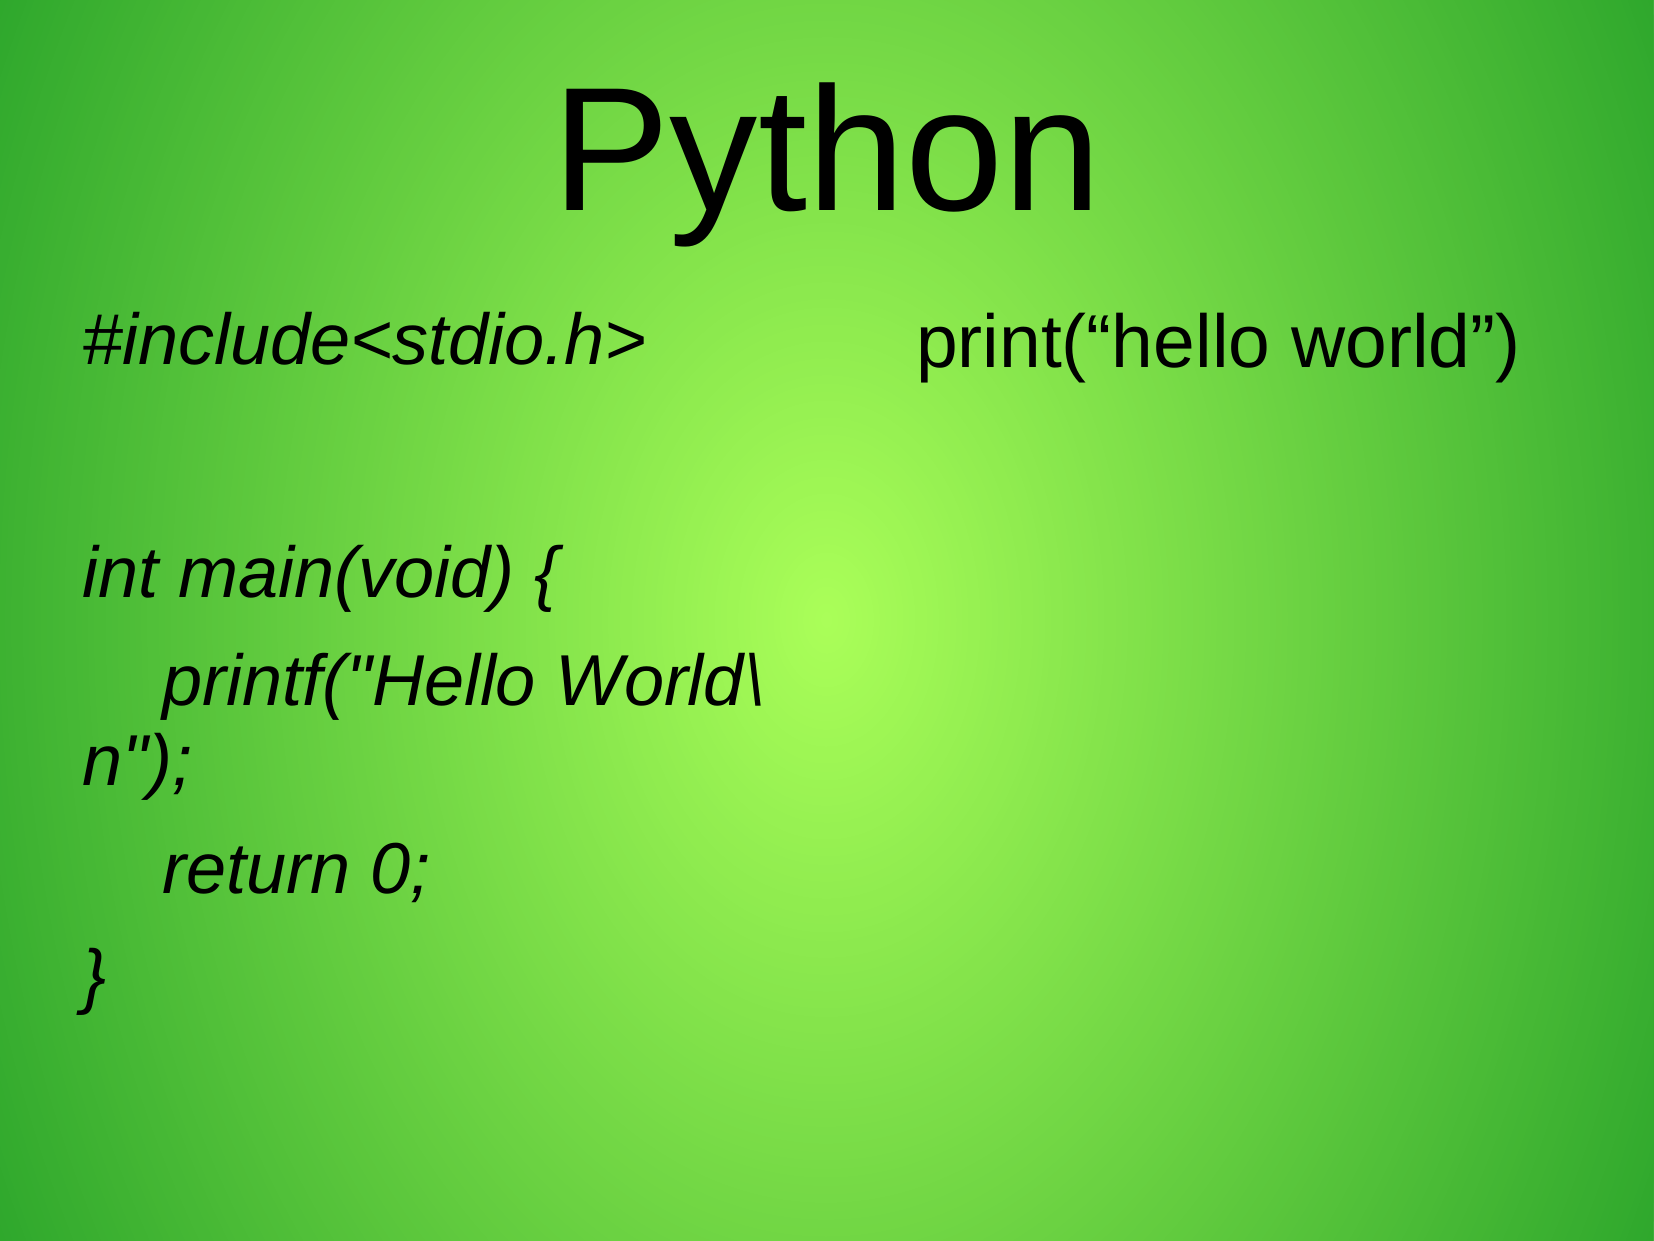

Python
# #include<stdio.h>
int main(void) {
 printf("Hello World\n");
 return 0;
}
print(“hello world”)